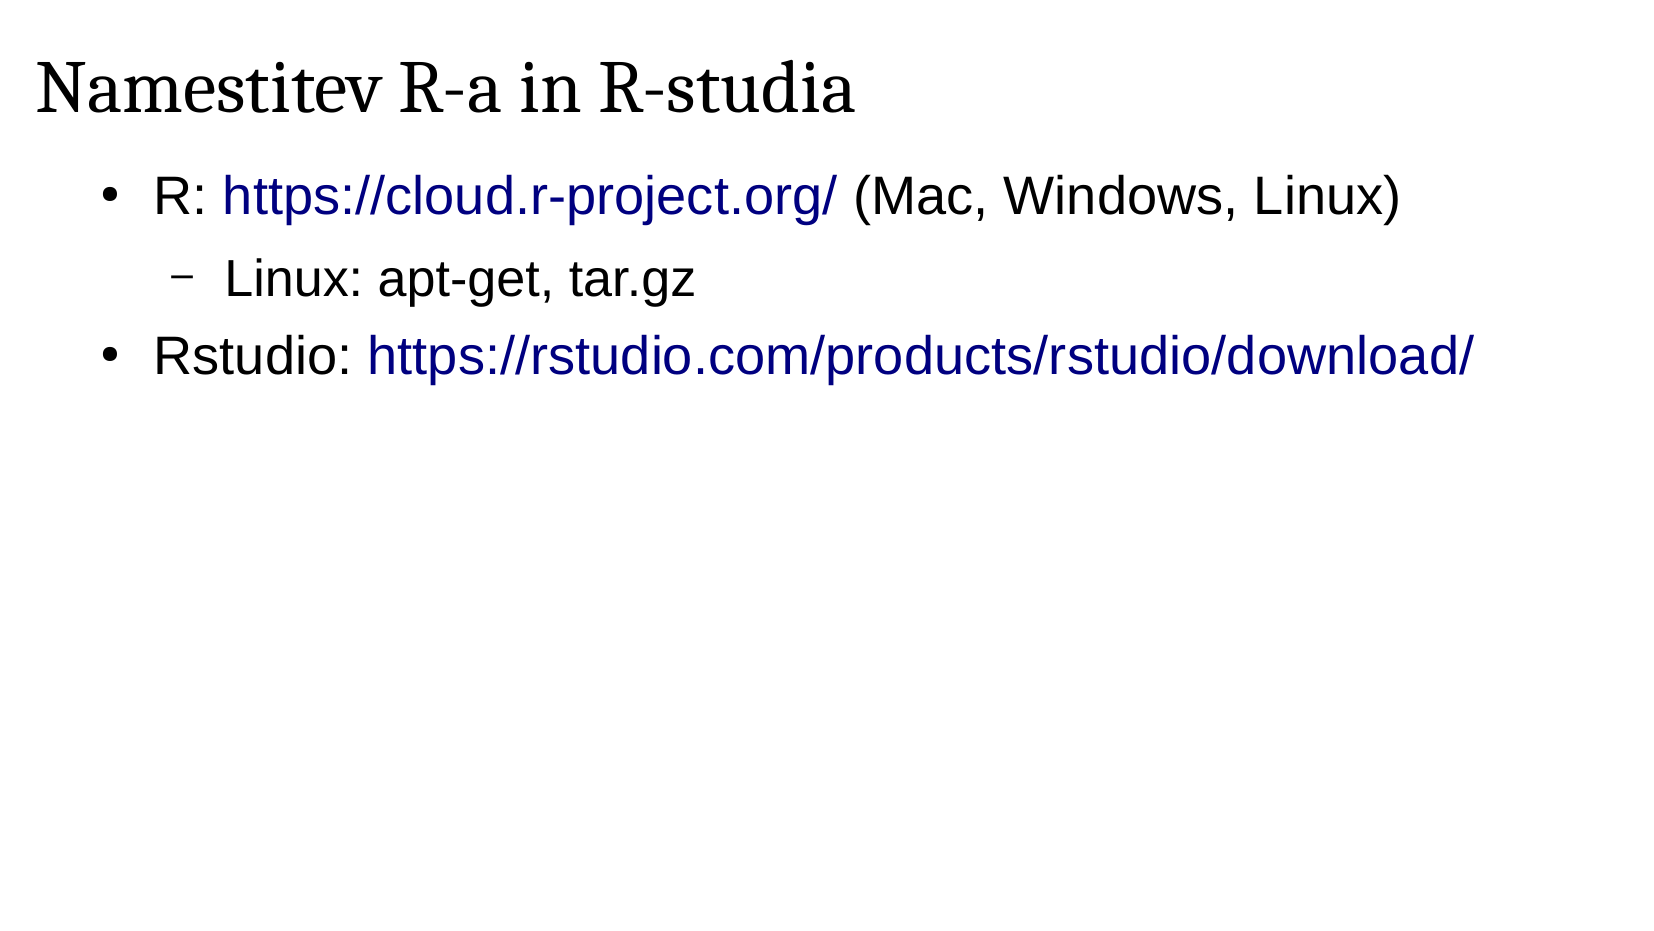

# Namestitev R-a in R-studia
R: https://cloud.r-project.org/ (Mac, Windows, Linux)
Linux: apt-get, tar.gz
Rstudio: https://rstudio.com/products/rstudio/download/